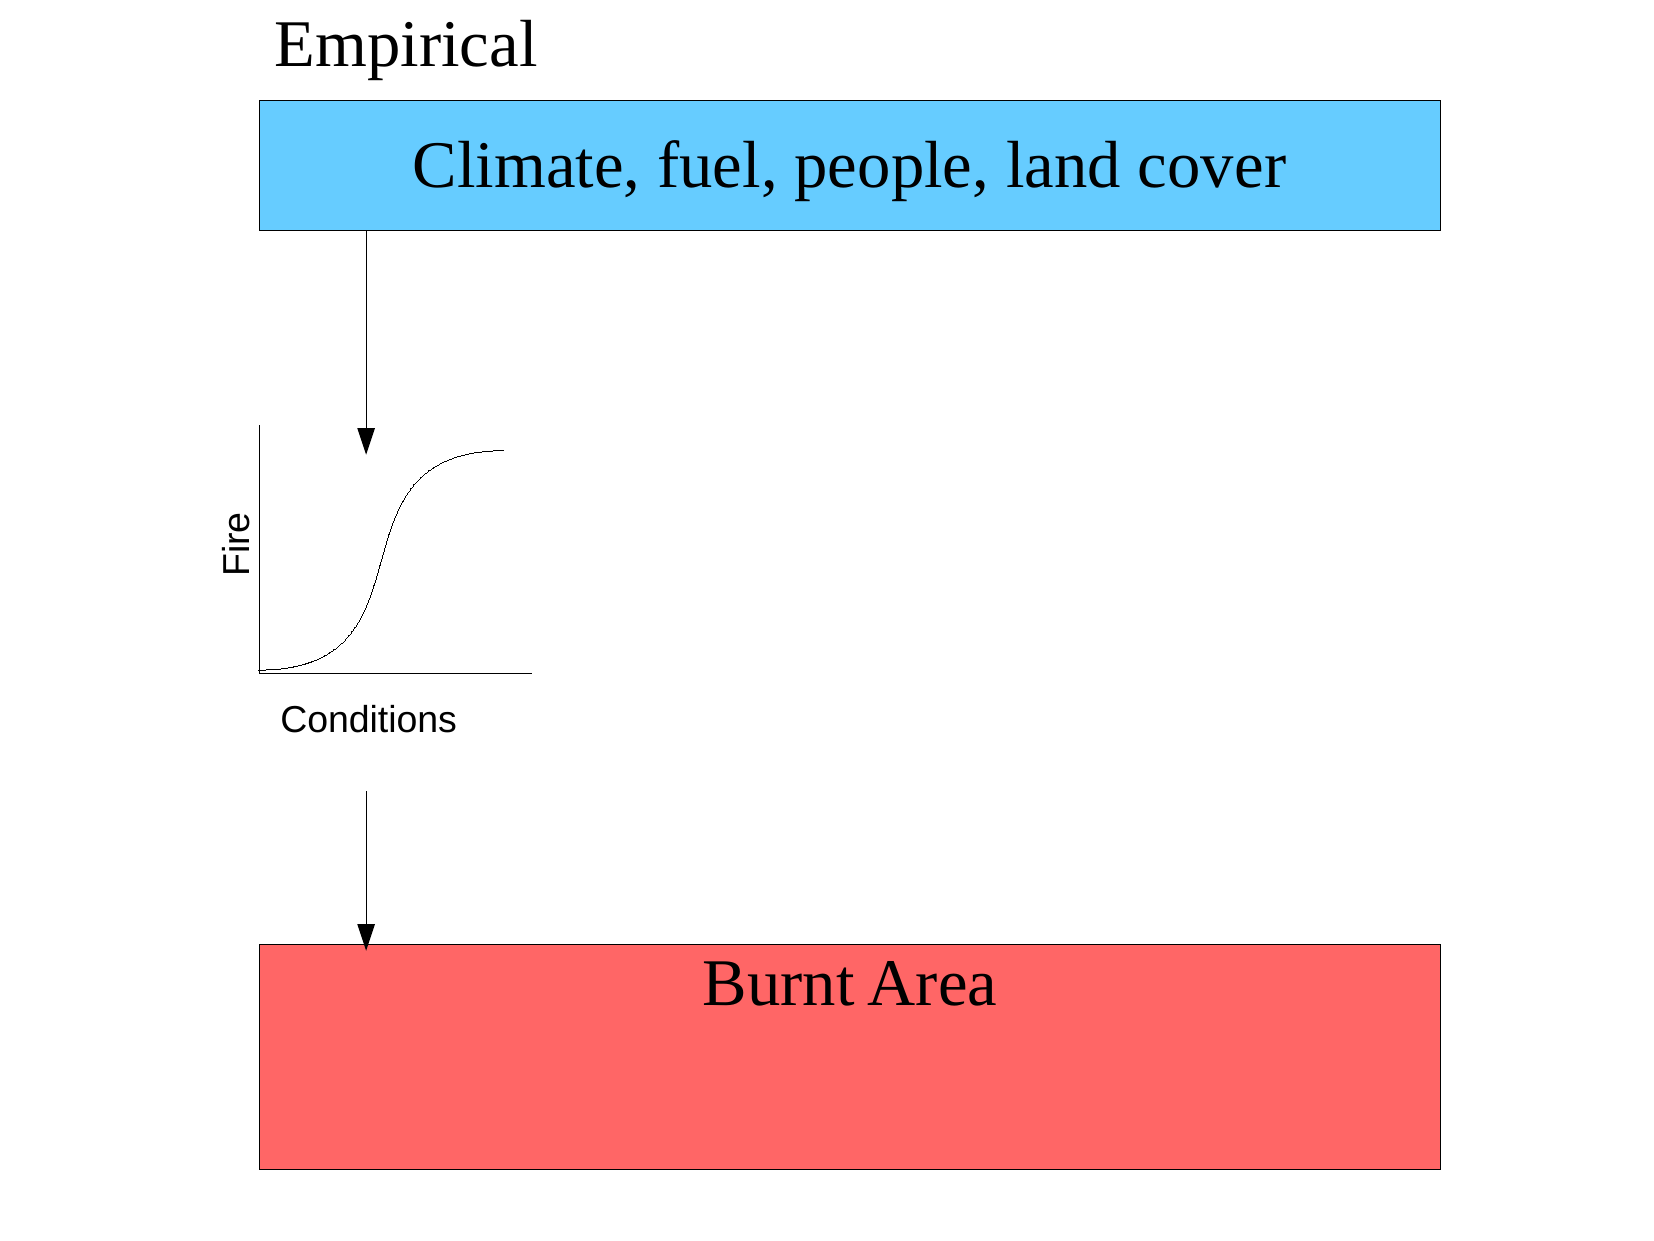

Empirical
Climate, fuel, people, land cover
Fire
Conditions
Burnt Area